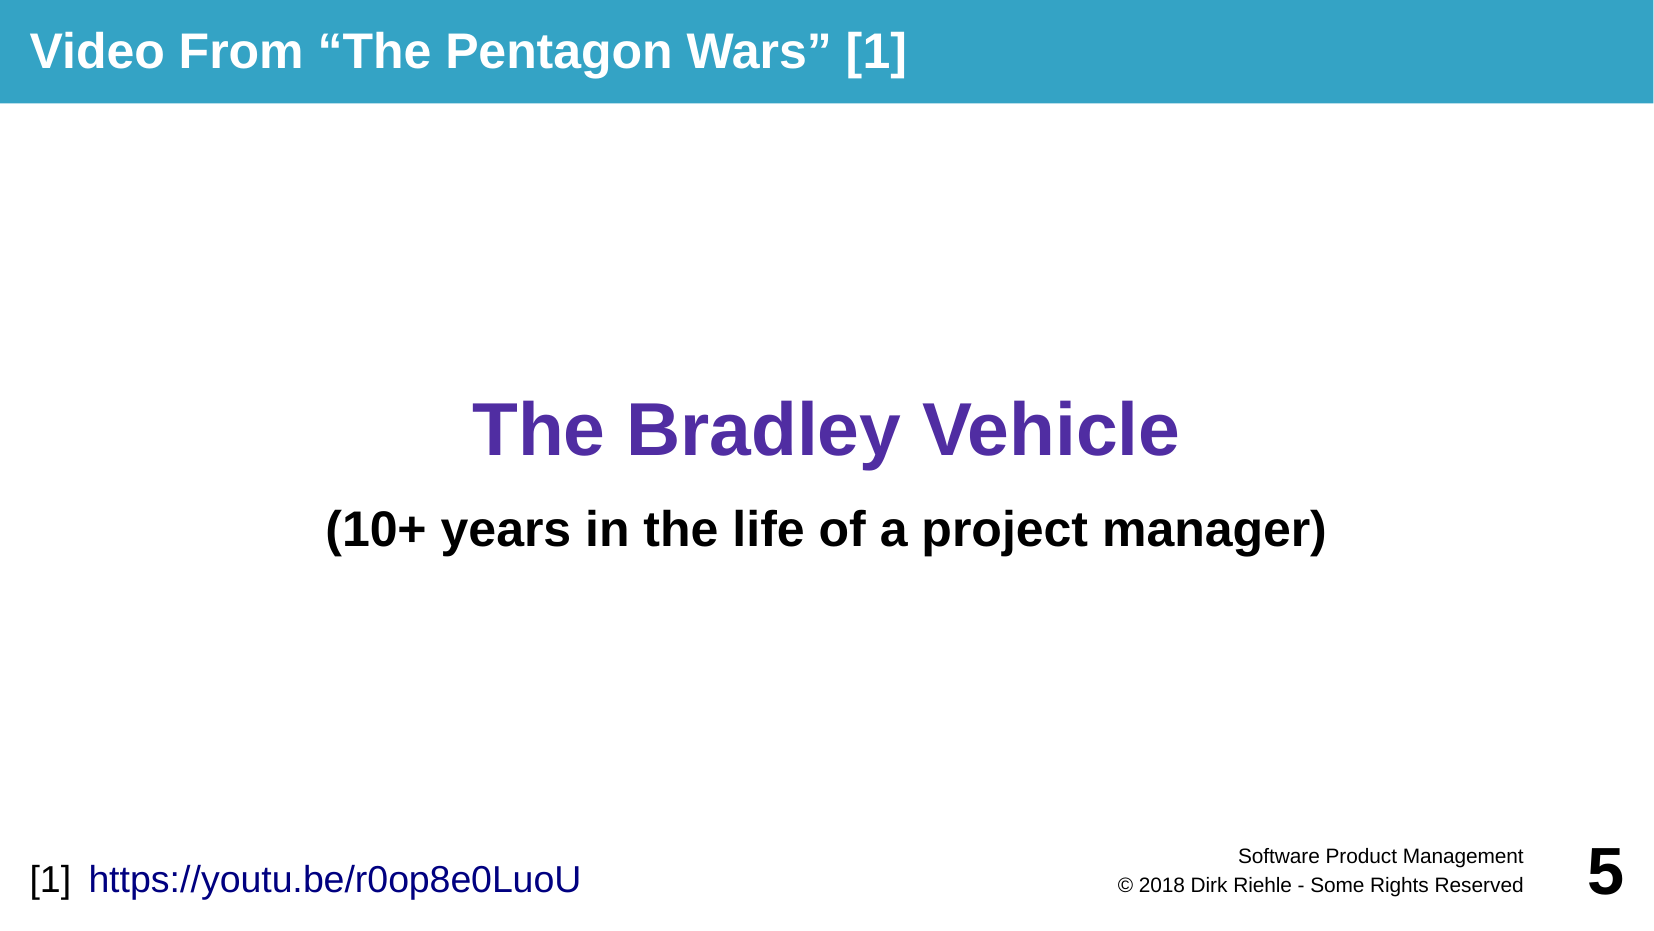

# Video From “The Pentagon Wars” [1]
The Bradley Vehicle
(10+ years in the life of a project manager)
[1]	https://youtu.be/r0op8e0LuoU
Software Product Management
5
© 2018 Dirk Riehle - Some Rights Reserved
[1]	https://youtu.be/AHSjpFUKQR4